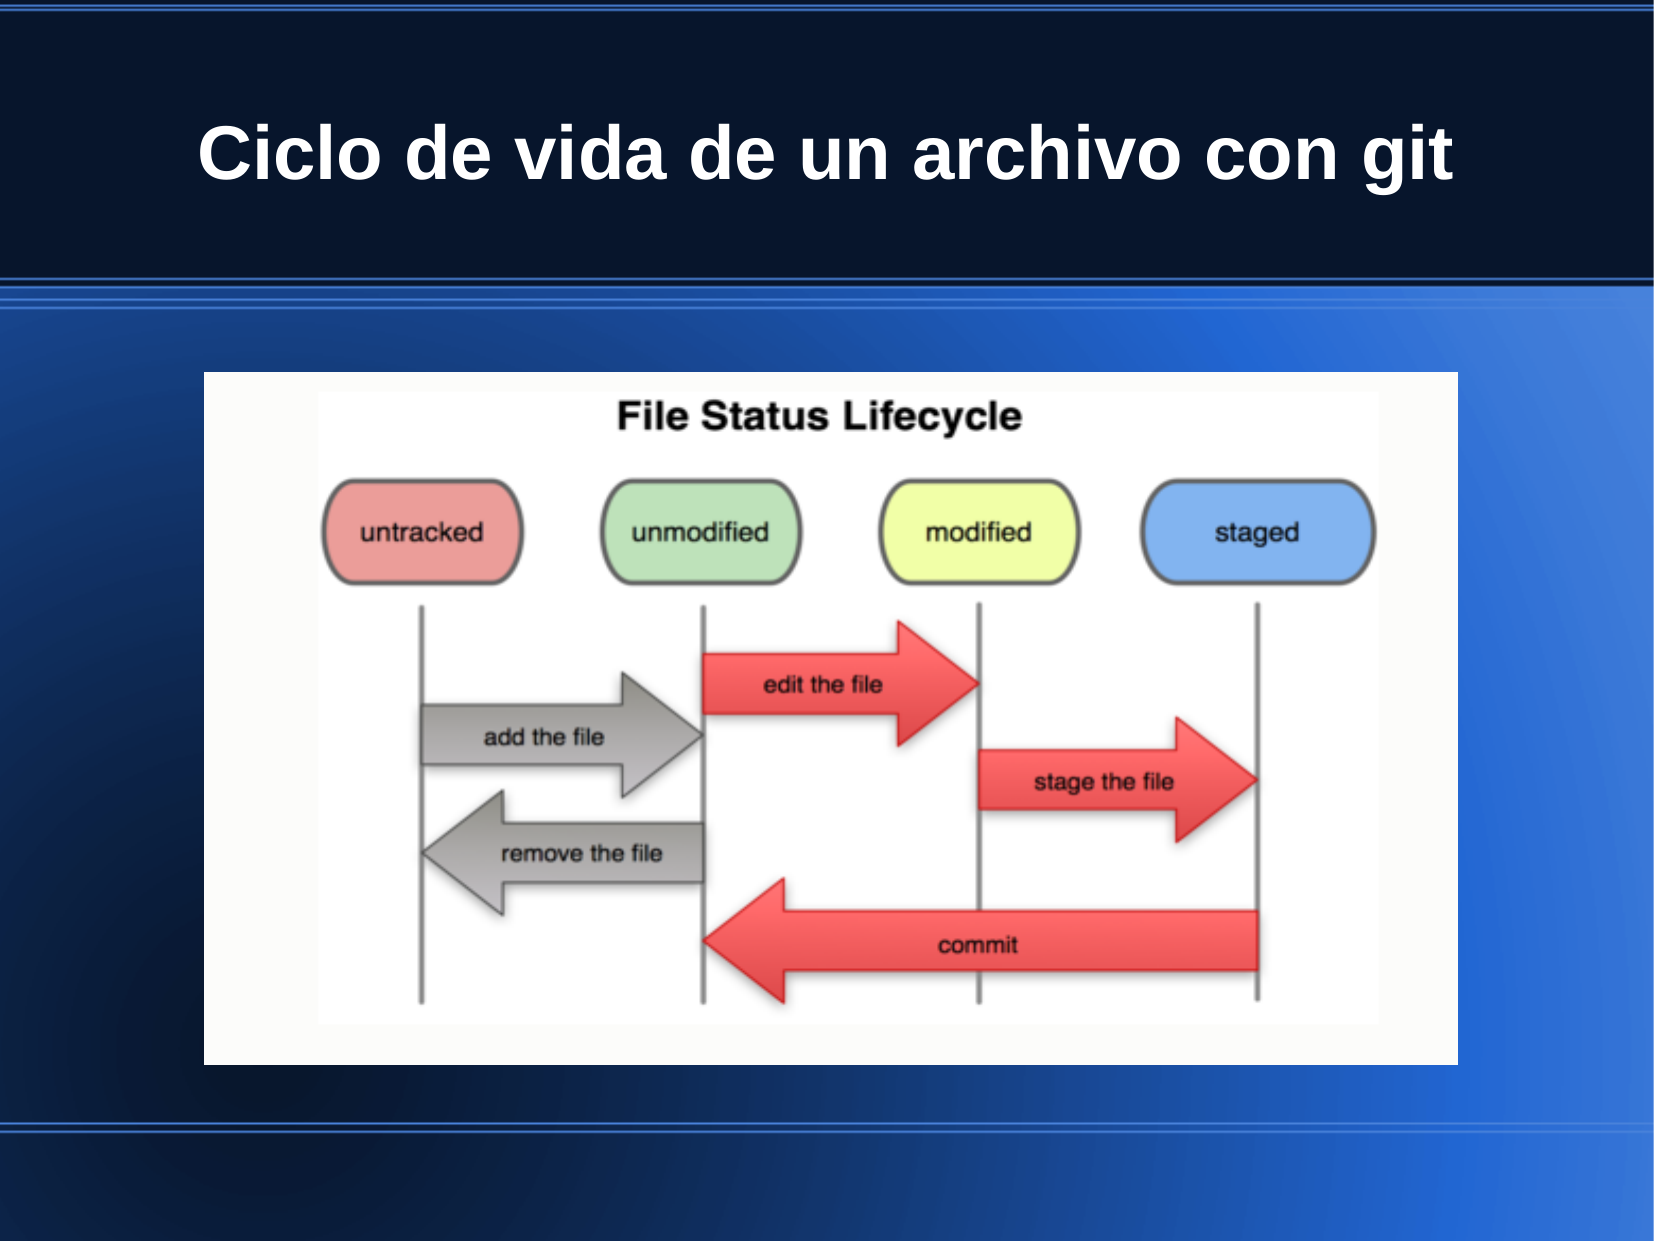

# Ciclo de vida de un archivo con git